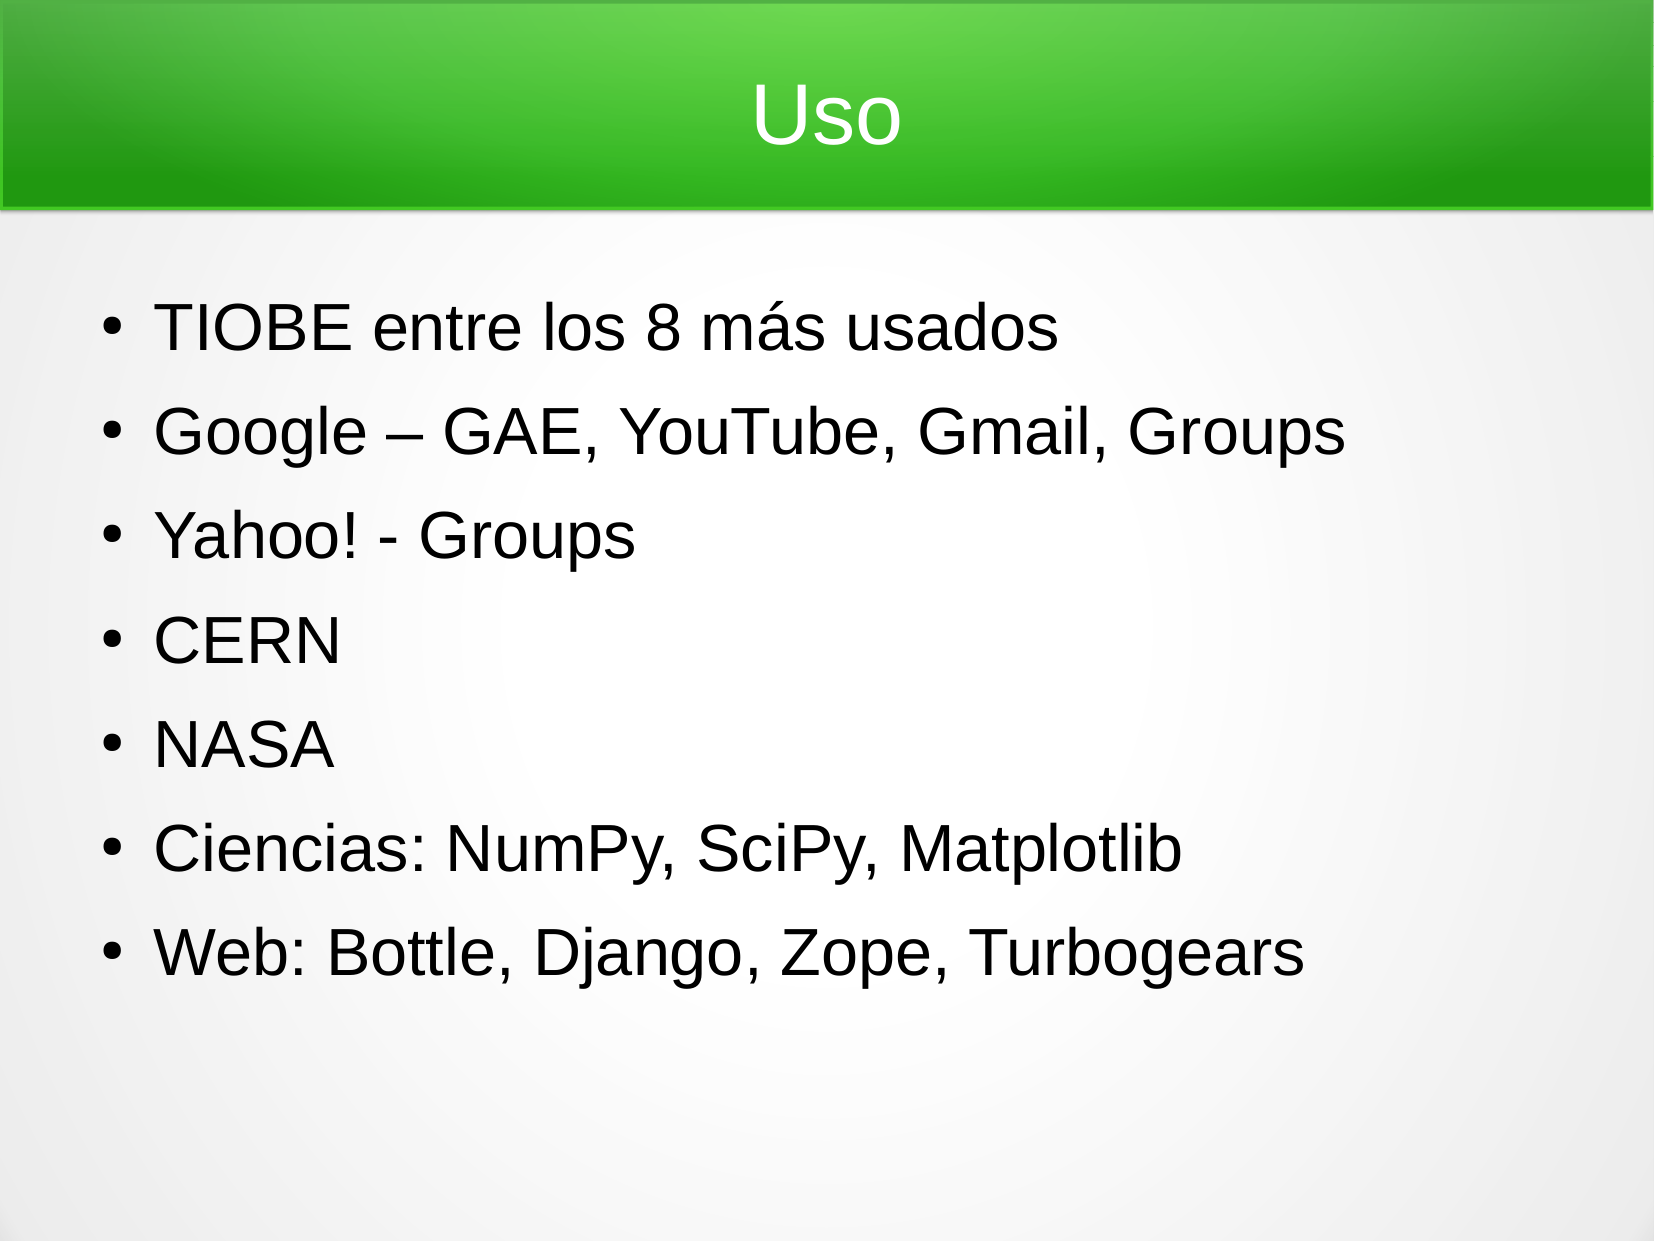

# Uso
TIOBE entre los 8 más usados
Google – GAE, YouTube, Gmail, Groups
Yahoo! - Groups
CERN
NASA
Ciencias: NumPy, SciPy, Matplotlib
Web: Bottle, Django, Zope, Turbogears